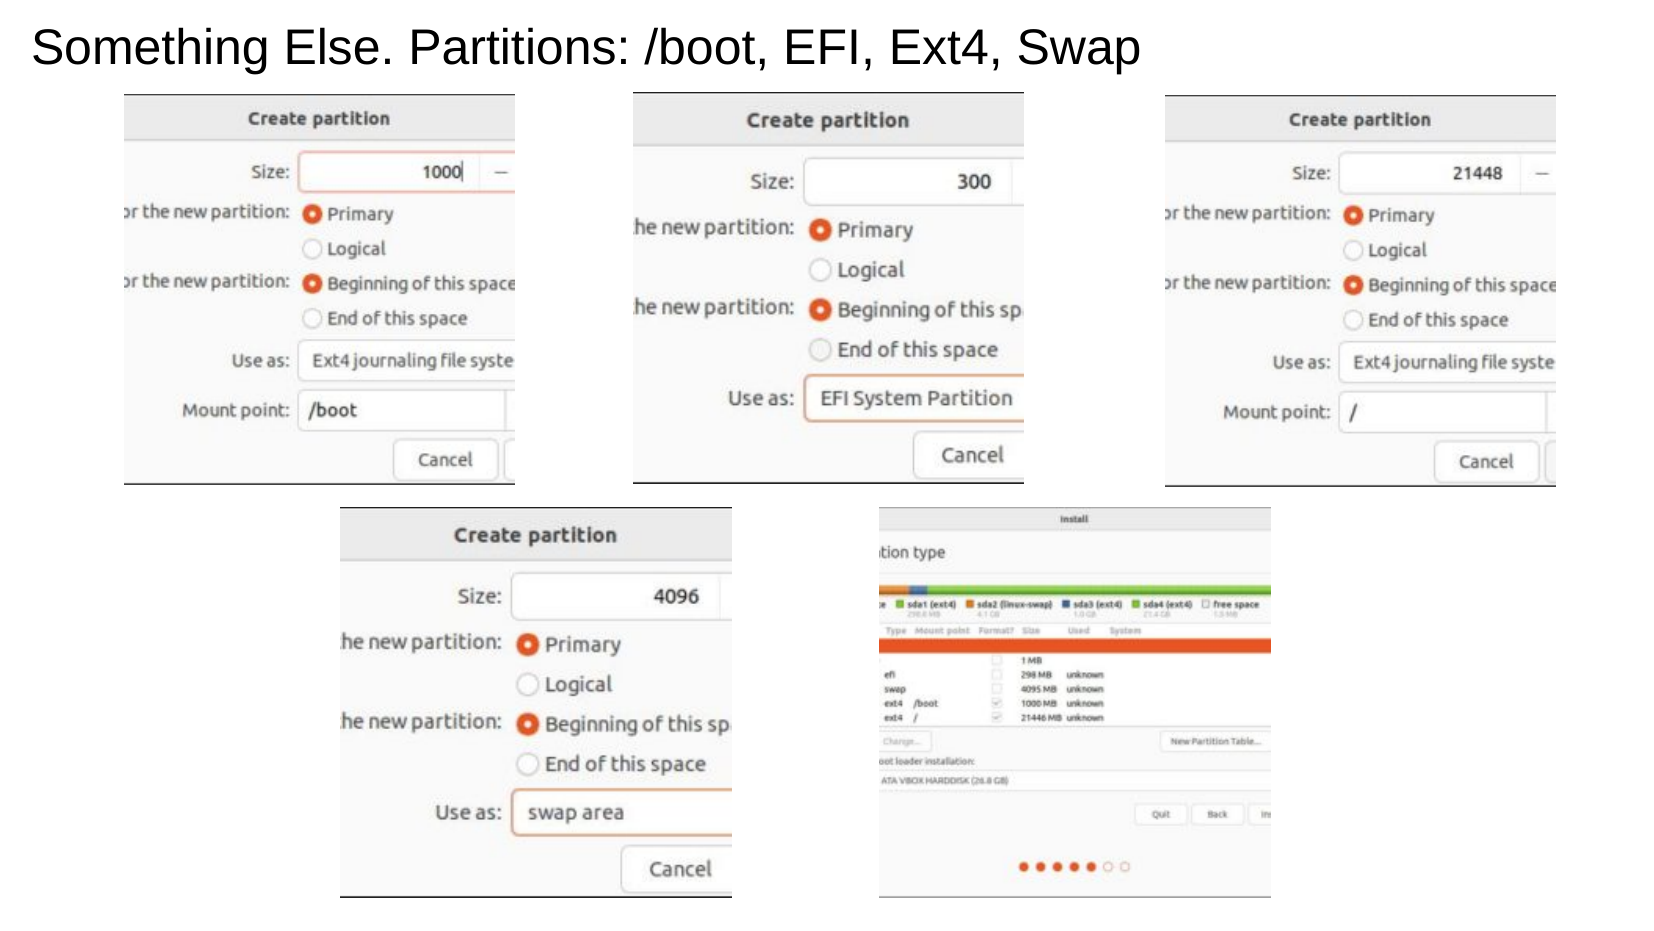

# Something Else. Partitions: /boot, EFI, Ext4, Swap